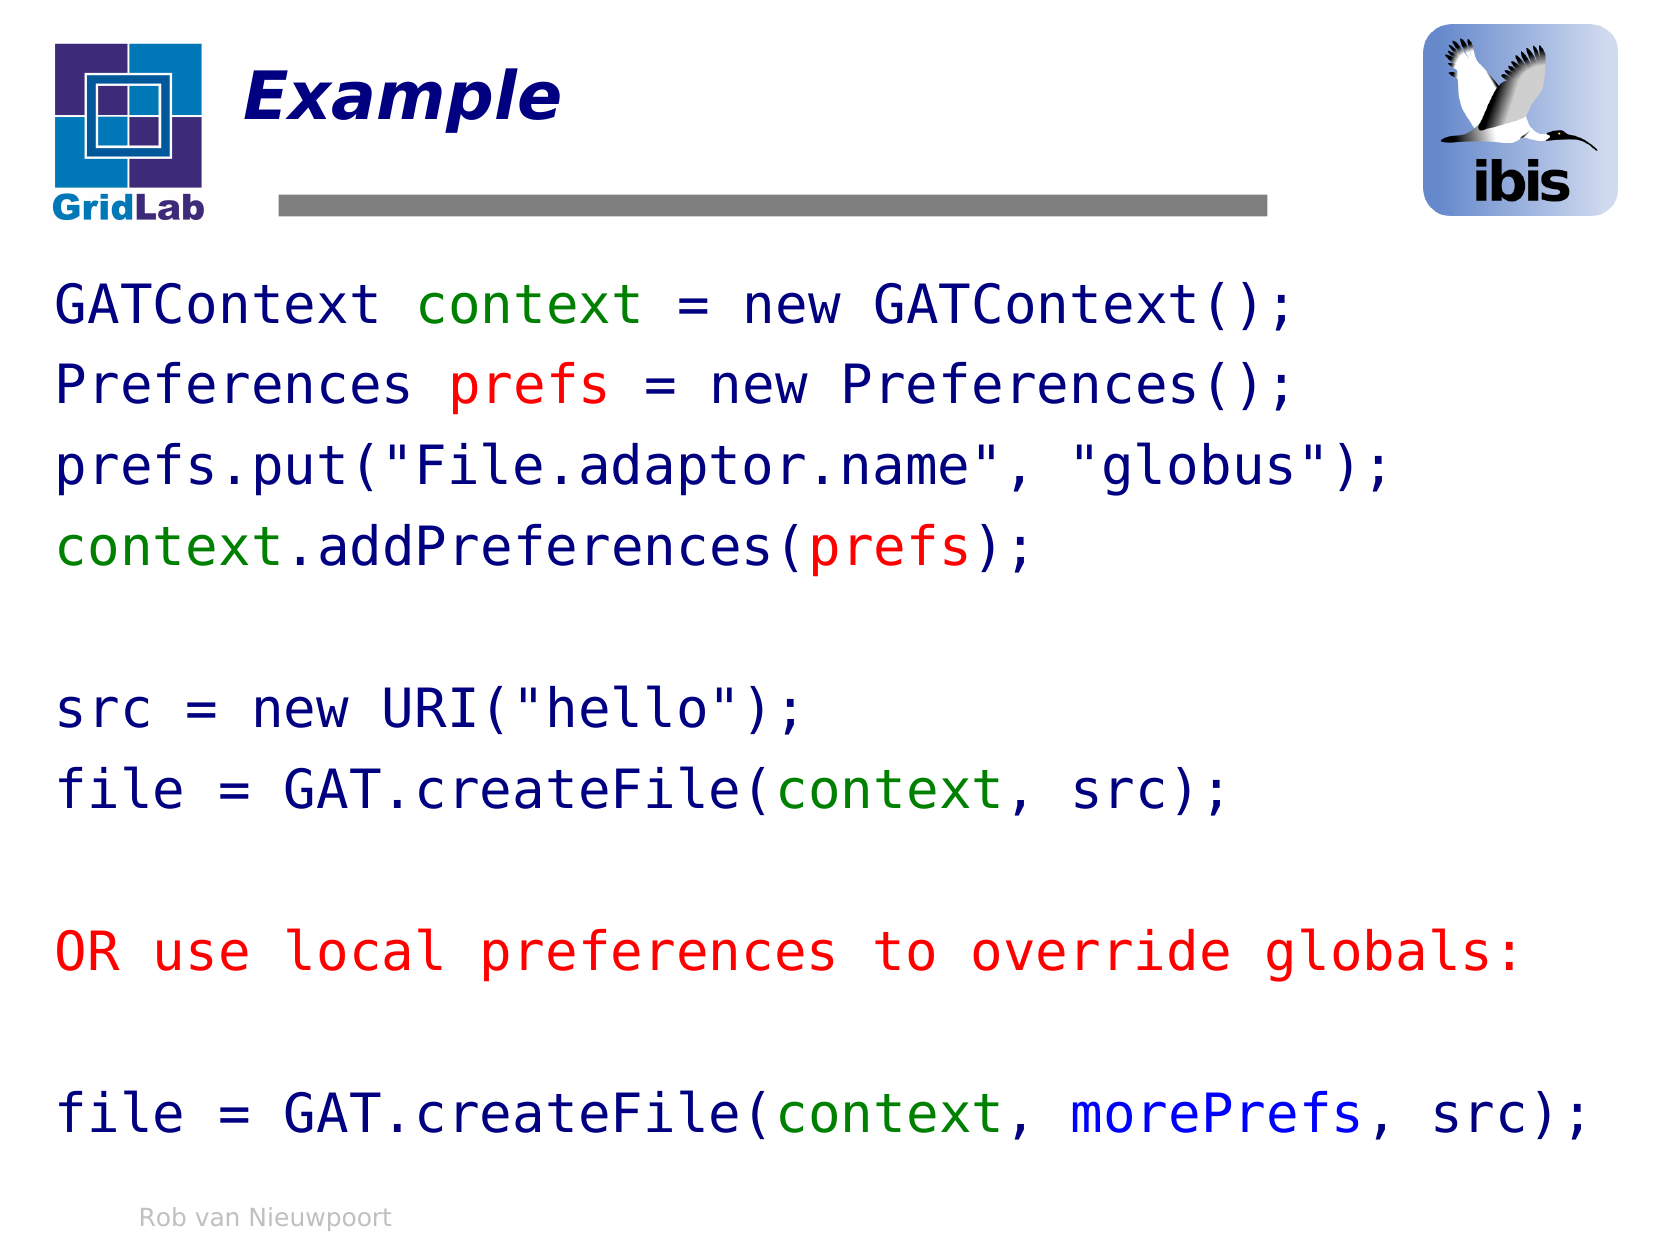

# Example
GATContext context = new GATContext();
Preferences prefs = new Preferences();
prefs.put("File.adaptor.name", "globus");
context.addPreferences(prefs);
src = new URI("hello");
file = GAT.createFile(context, src);
OR use local preferences to override globals:
file = GAT.createFile(context, morePrefs, src);